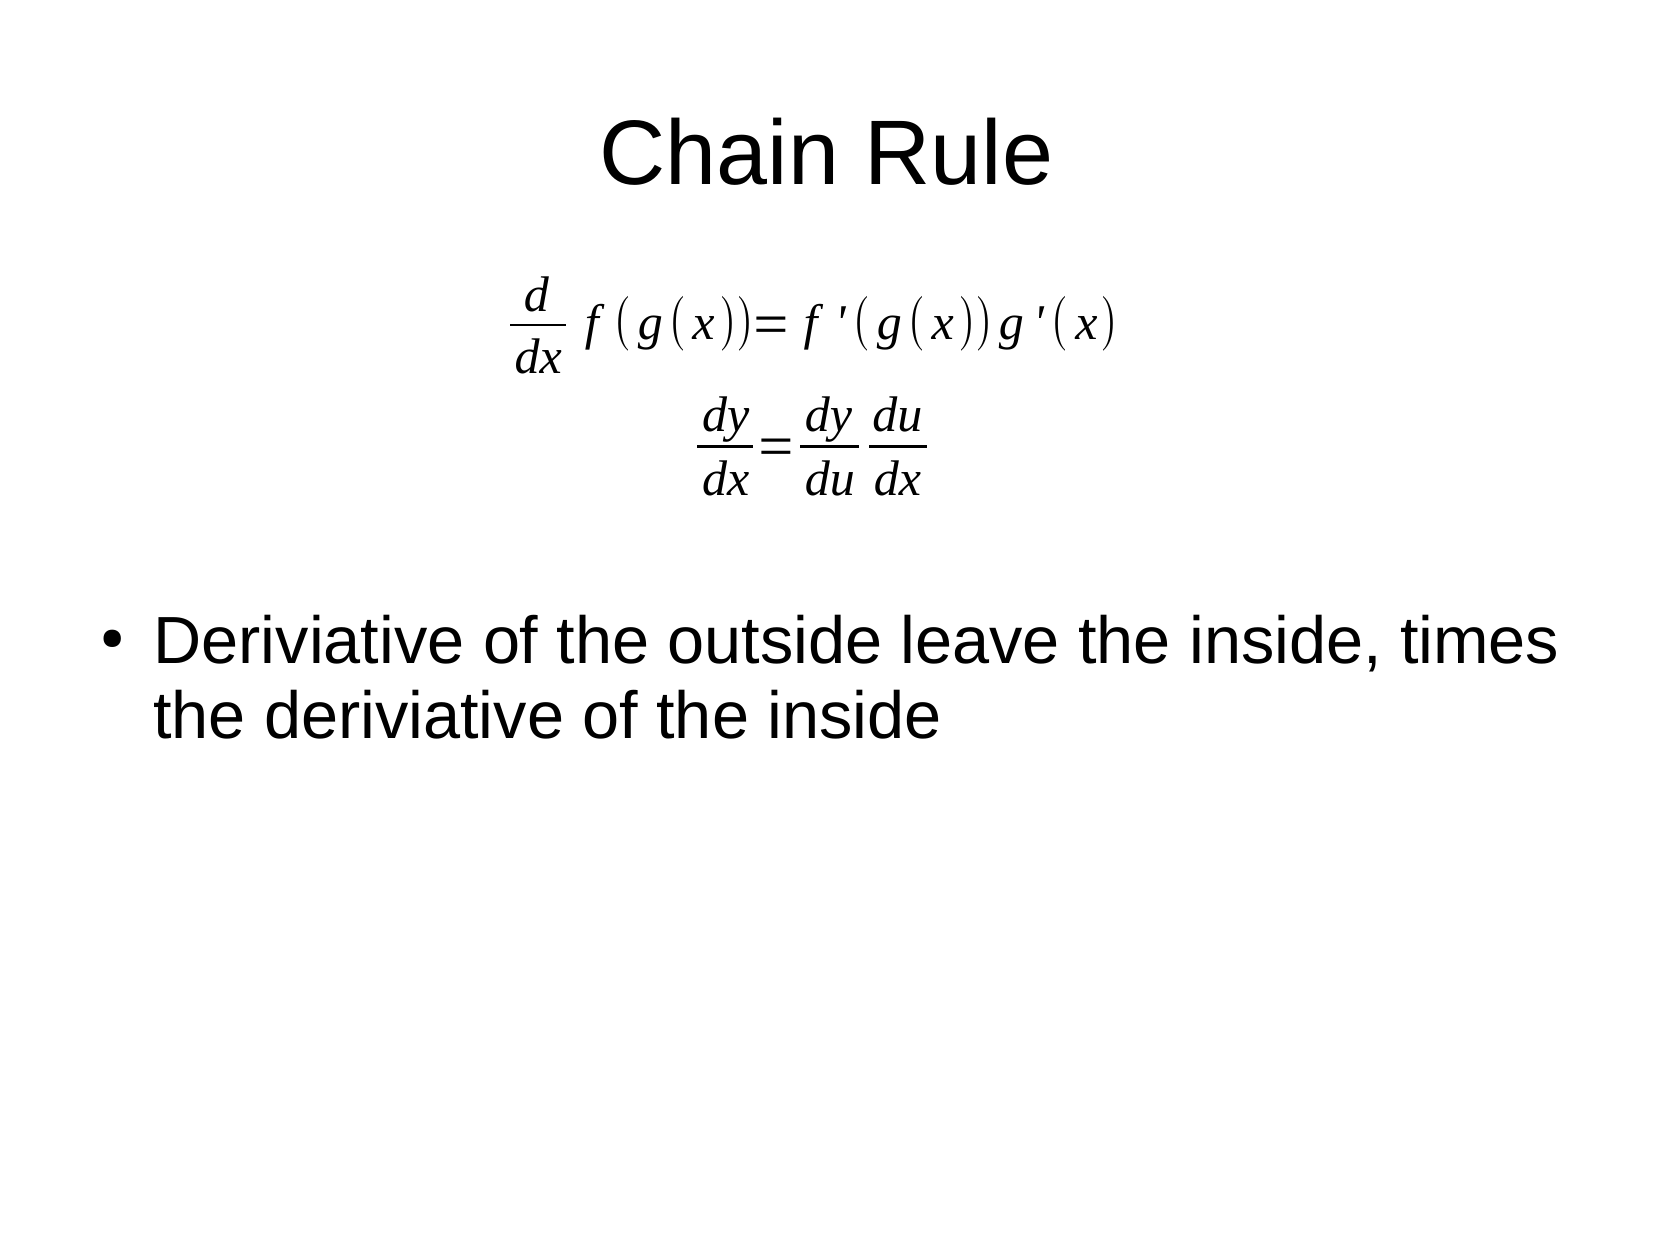

# Chain Rule
Deriviative of the outside leave the inside, times the deriviative of the inside